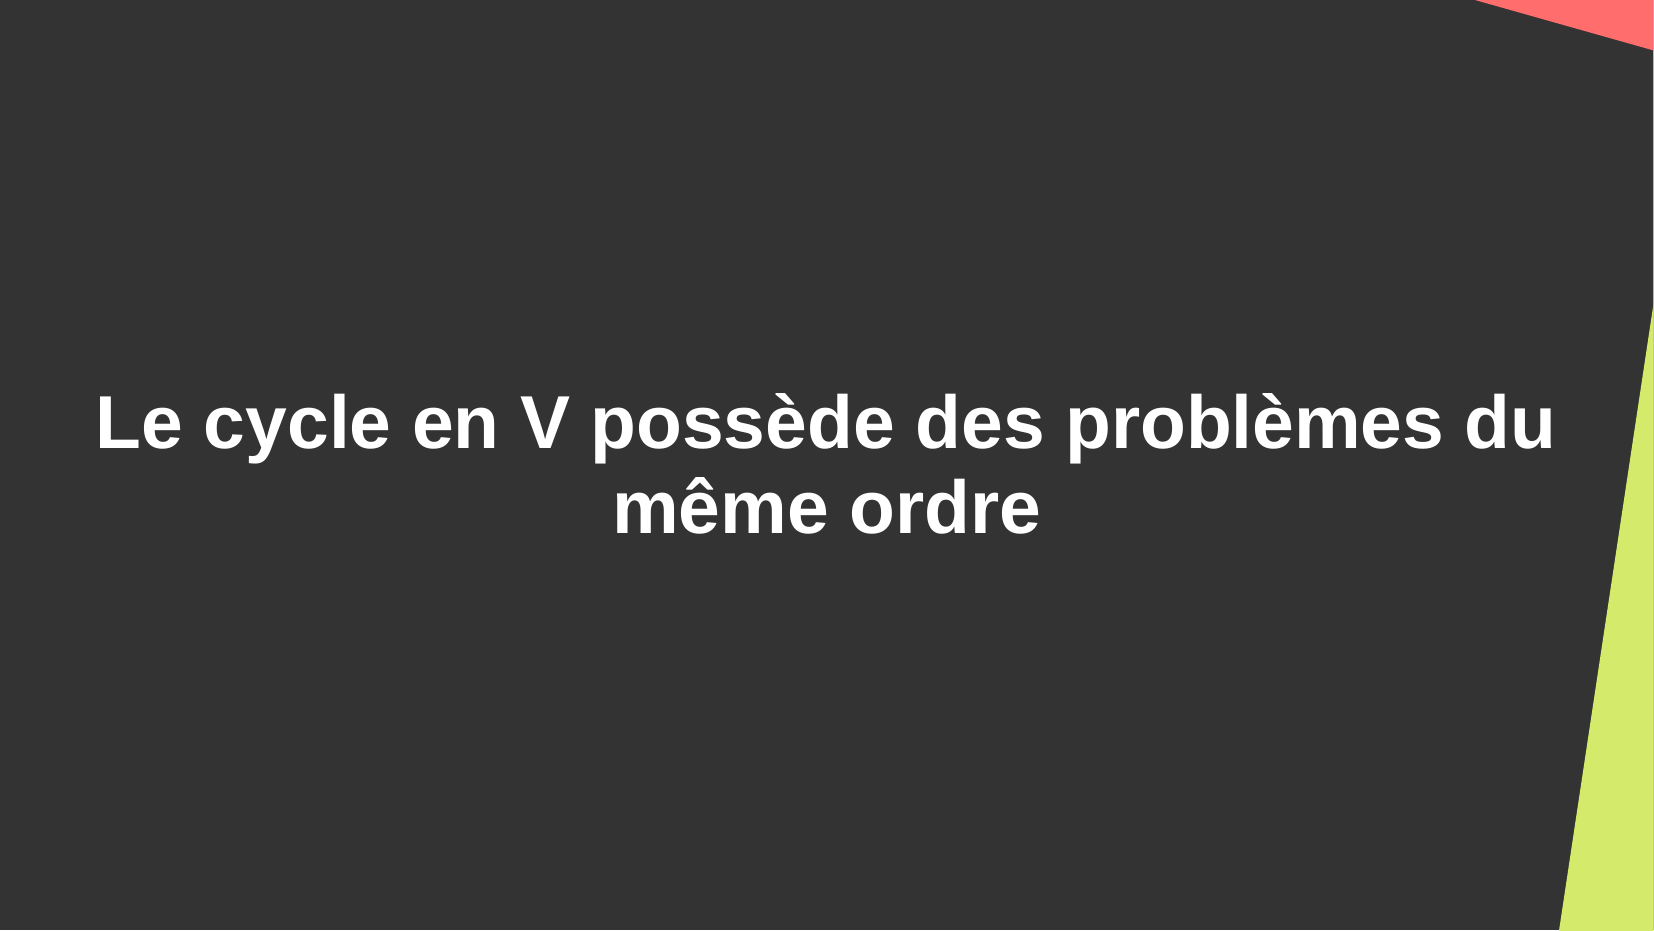

# Le cycle en V possède des problèmes du même ordre